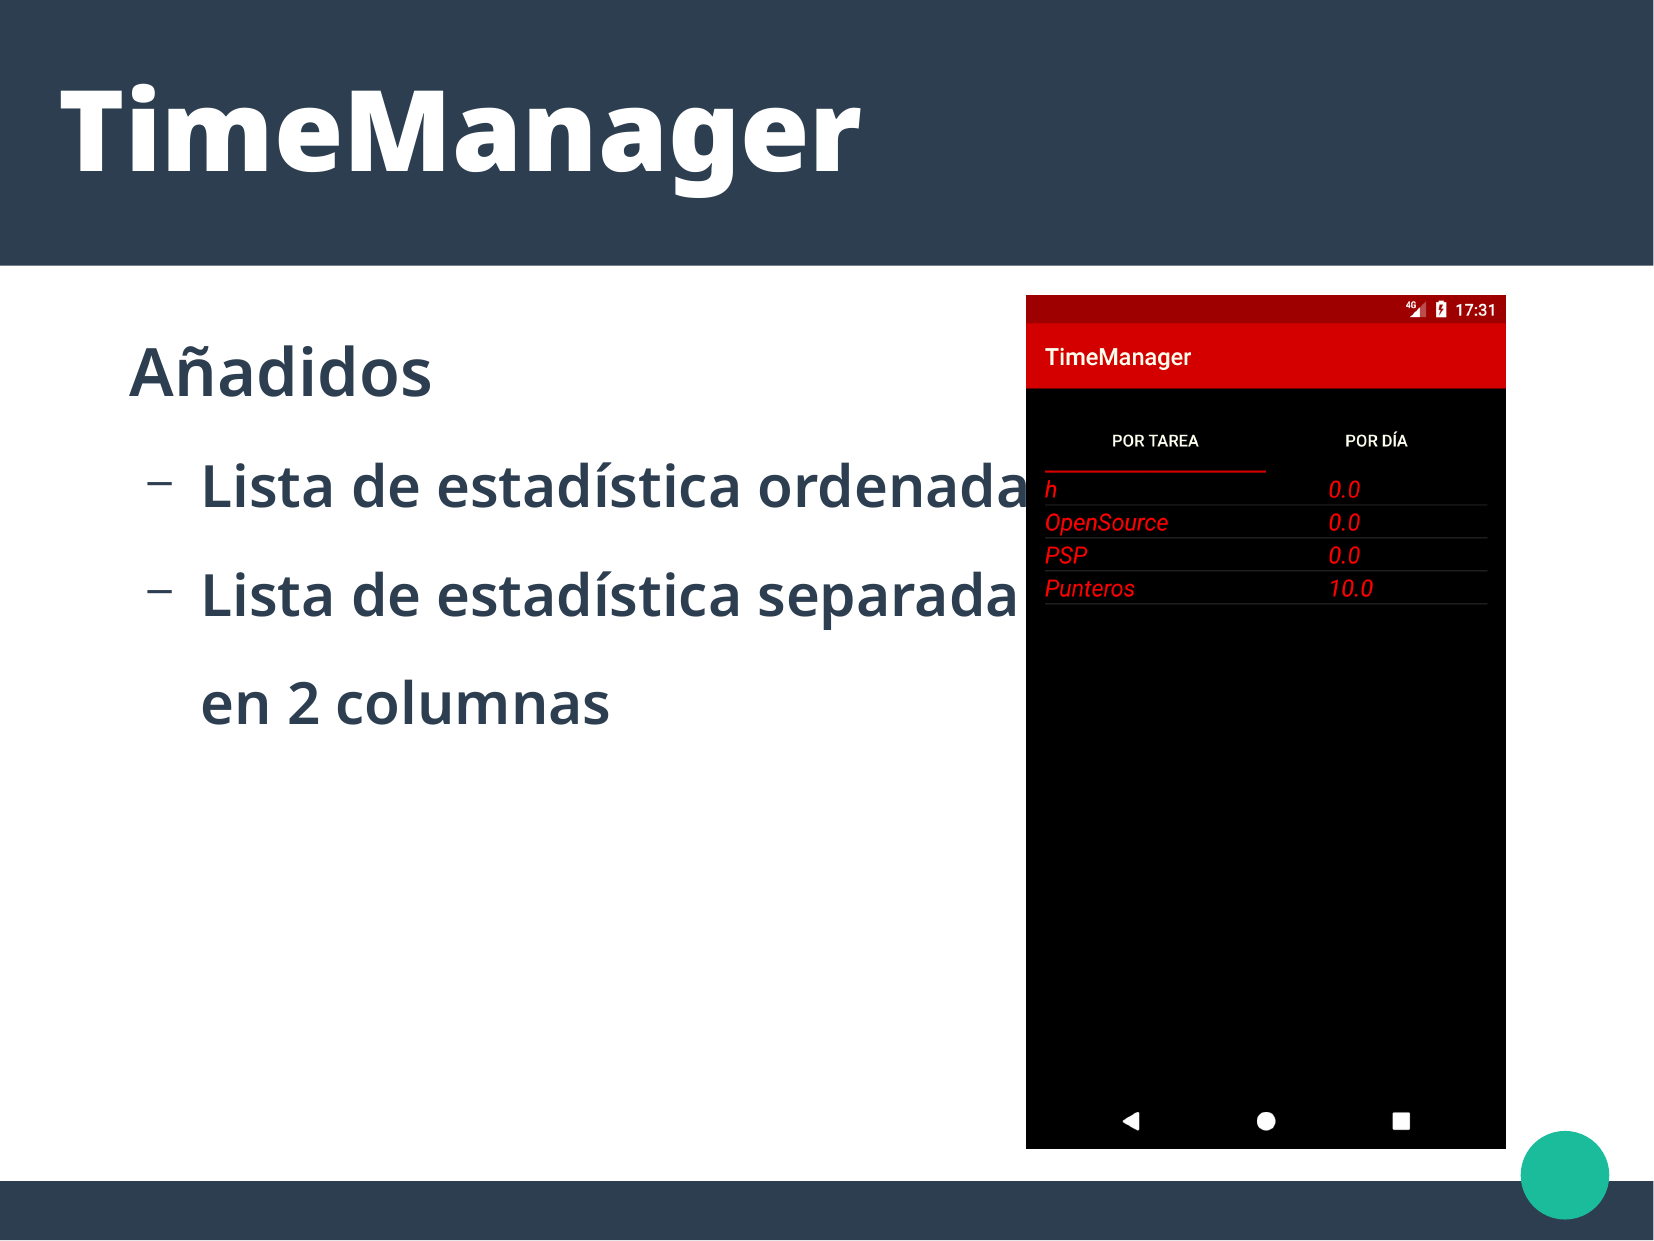

# TimeManager
Añadidos
Lista de estadística ordenada
Lista de estadística separada
en 2 columnas